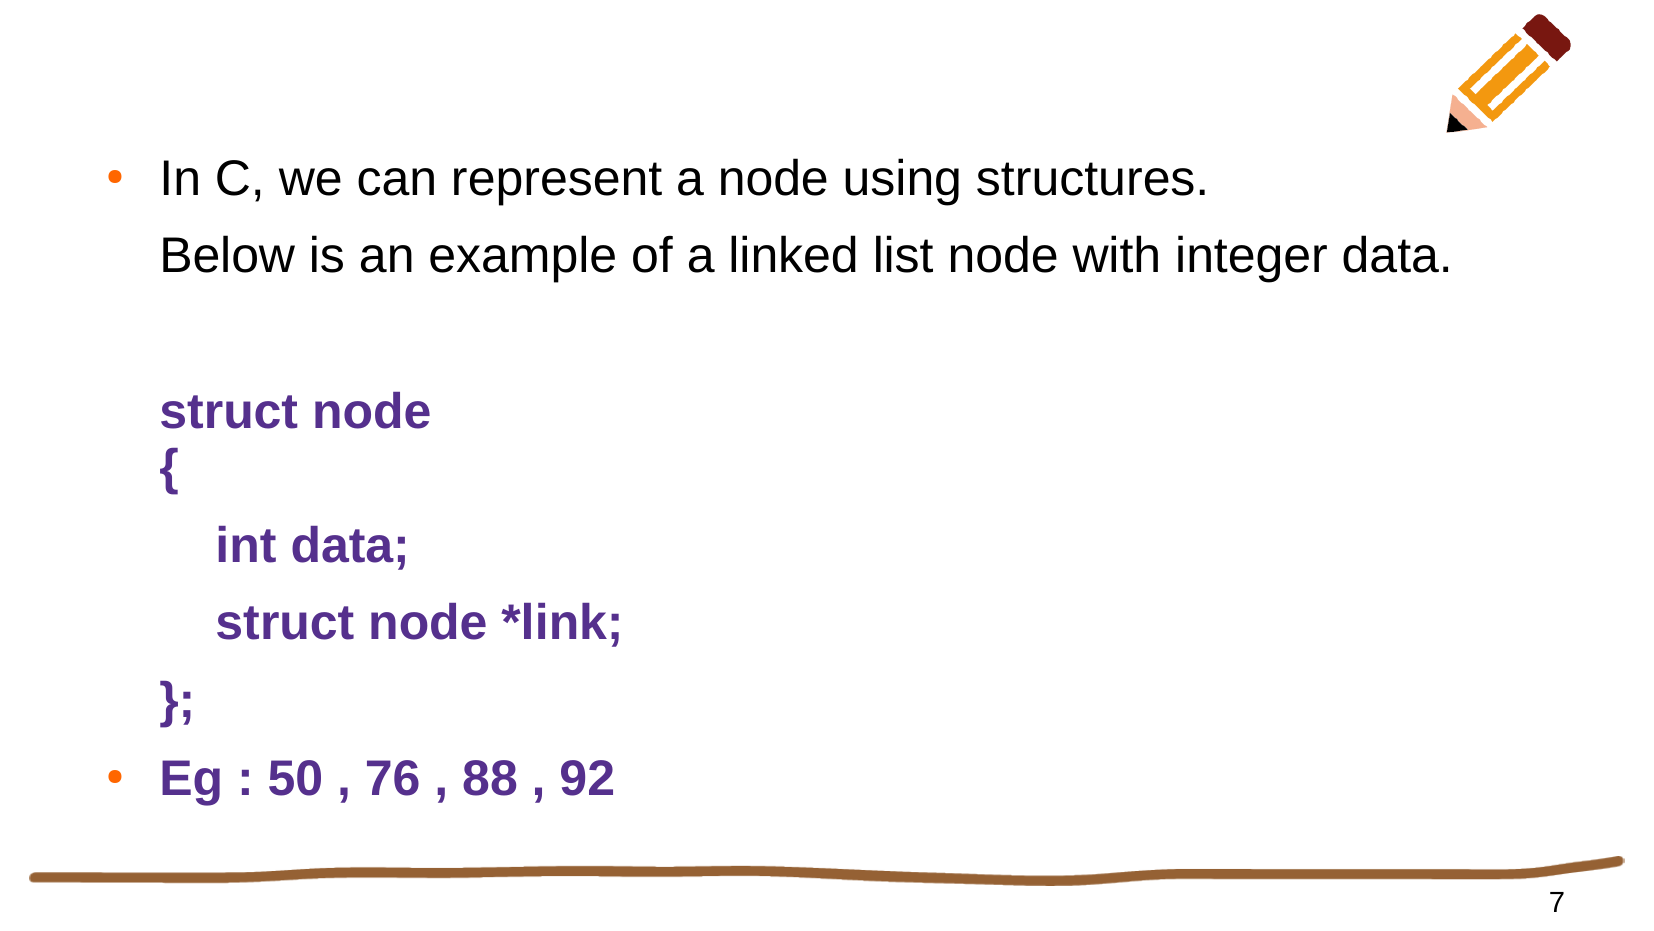

# In C, we can represent a node using structures.
Below is an example of a linked list node with integer data.
struct node
{
 int data;
 struct node *link;
};
Eg : 50 , 76 , 88 , 92
7